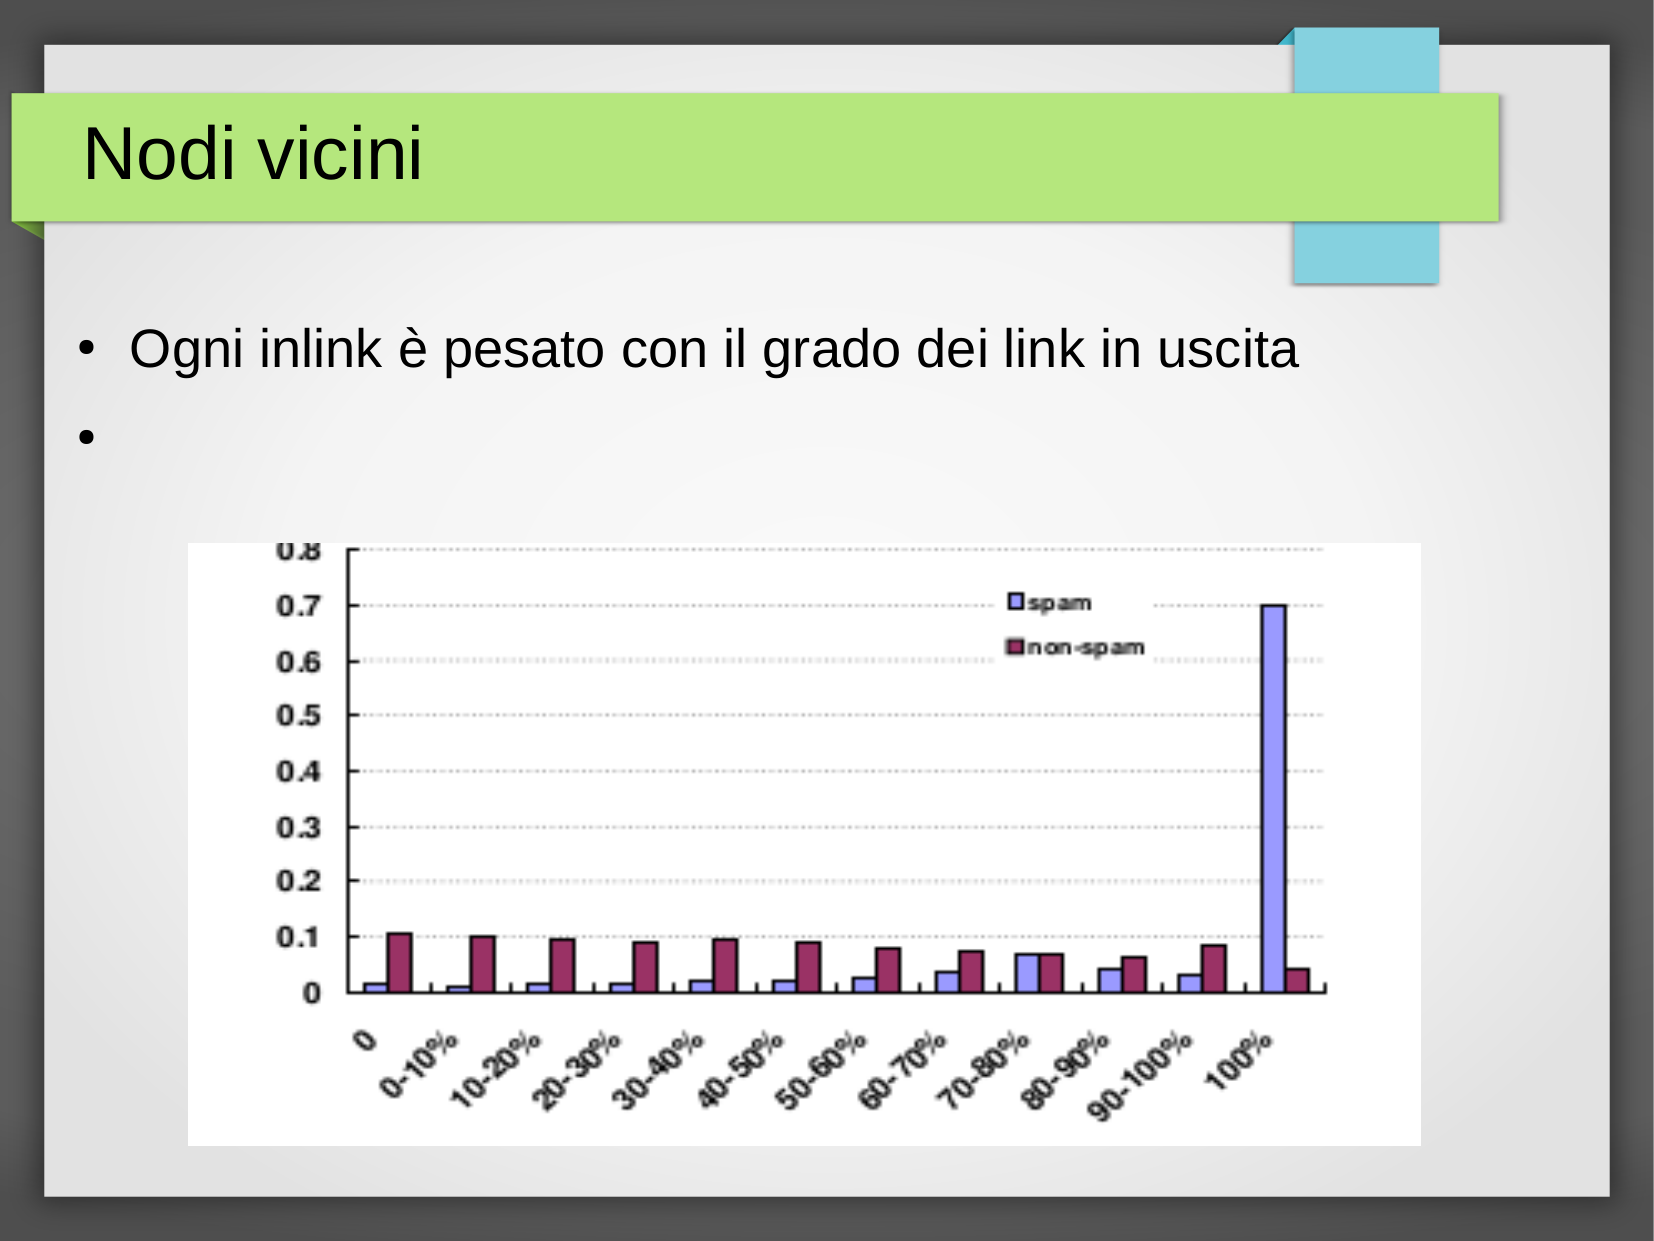

# Nodi vicini
Ogni inlink è pesato con il grado dei link in uscita